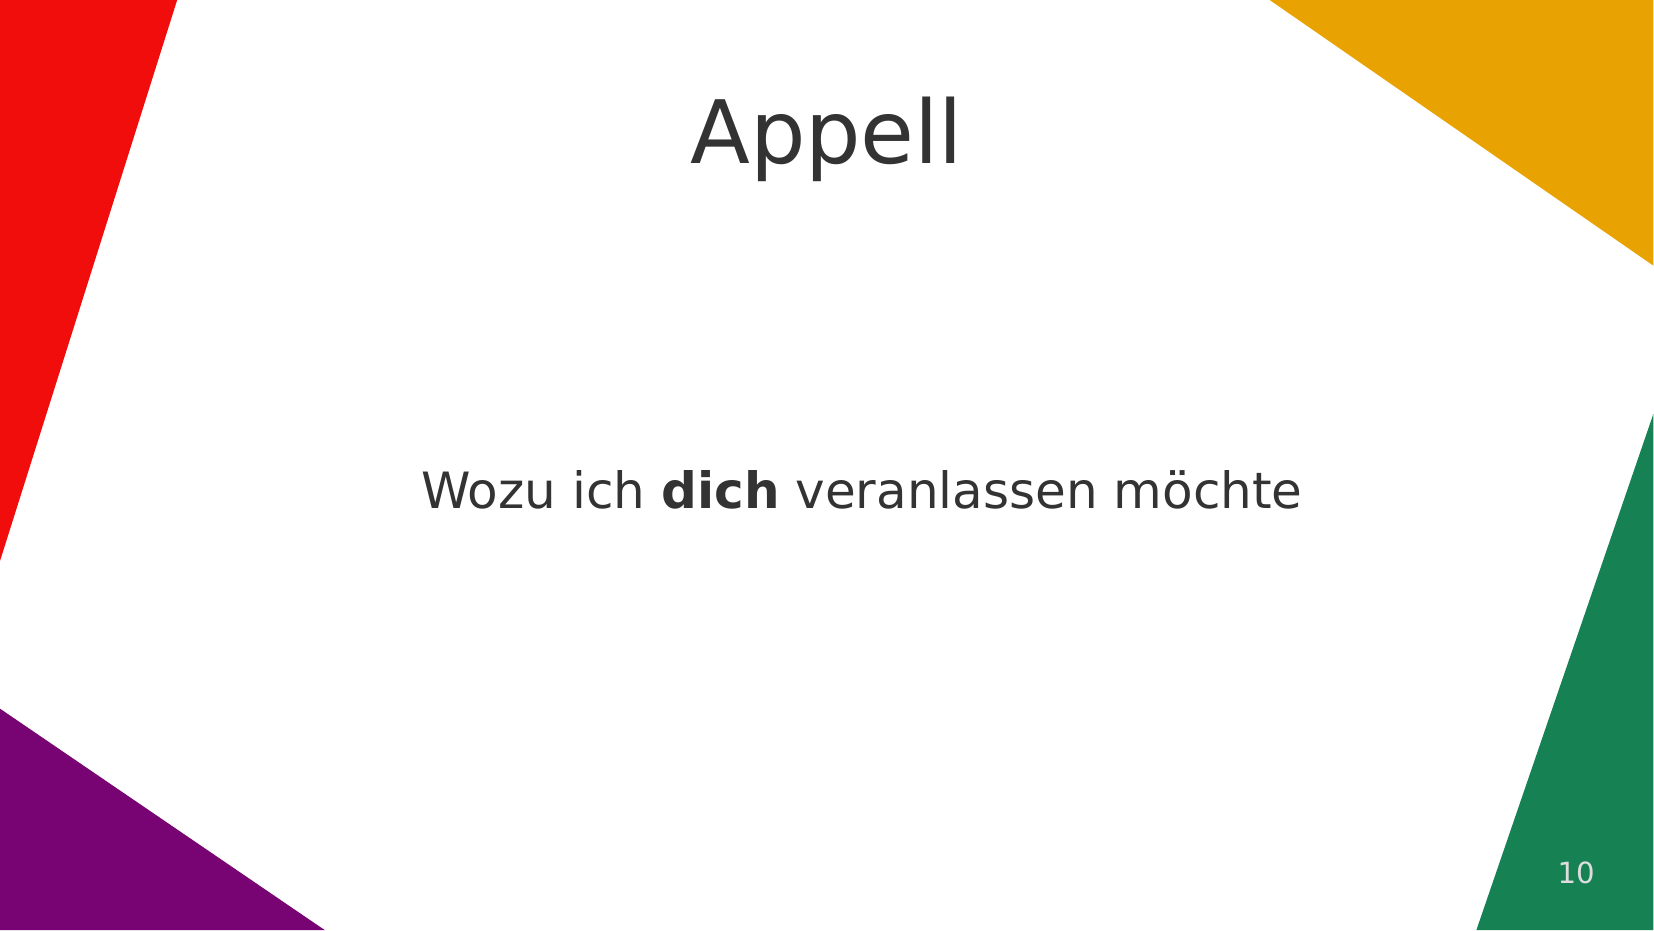

# Appell
Wozu ich dich veranlassen möchte
10